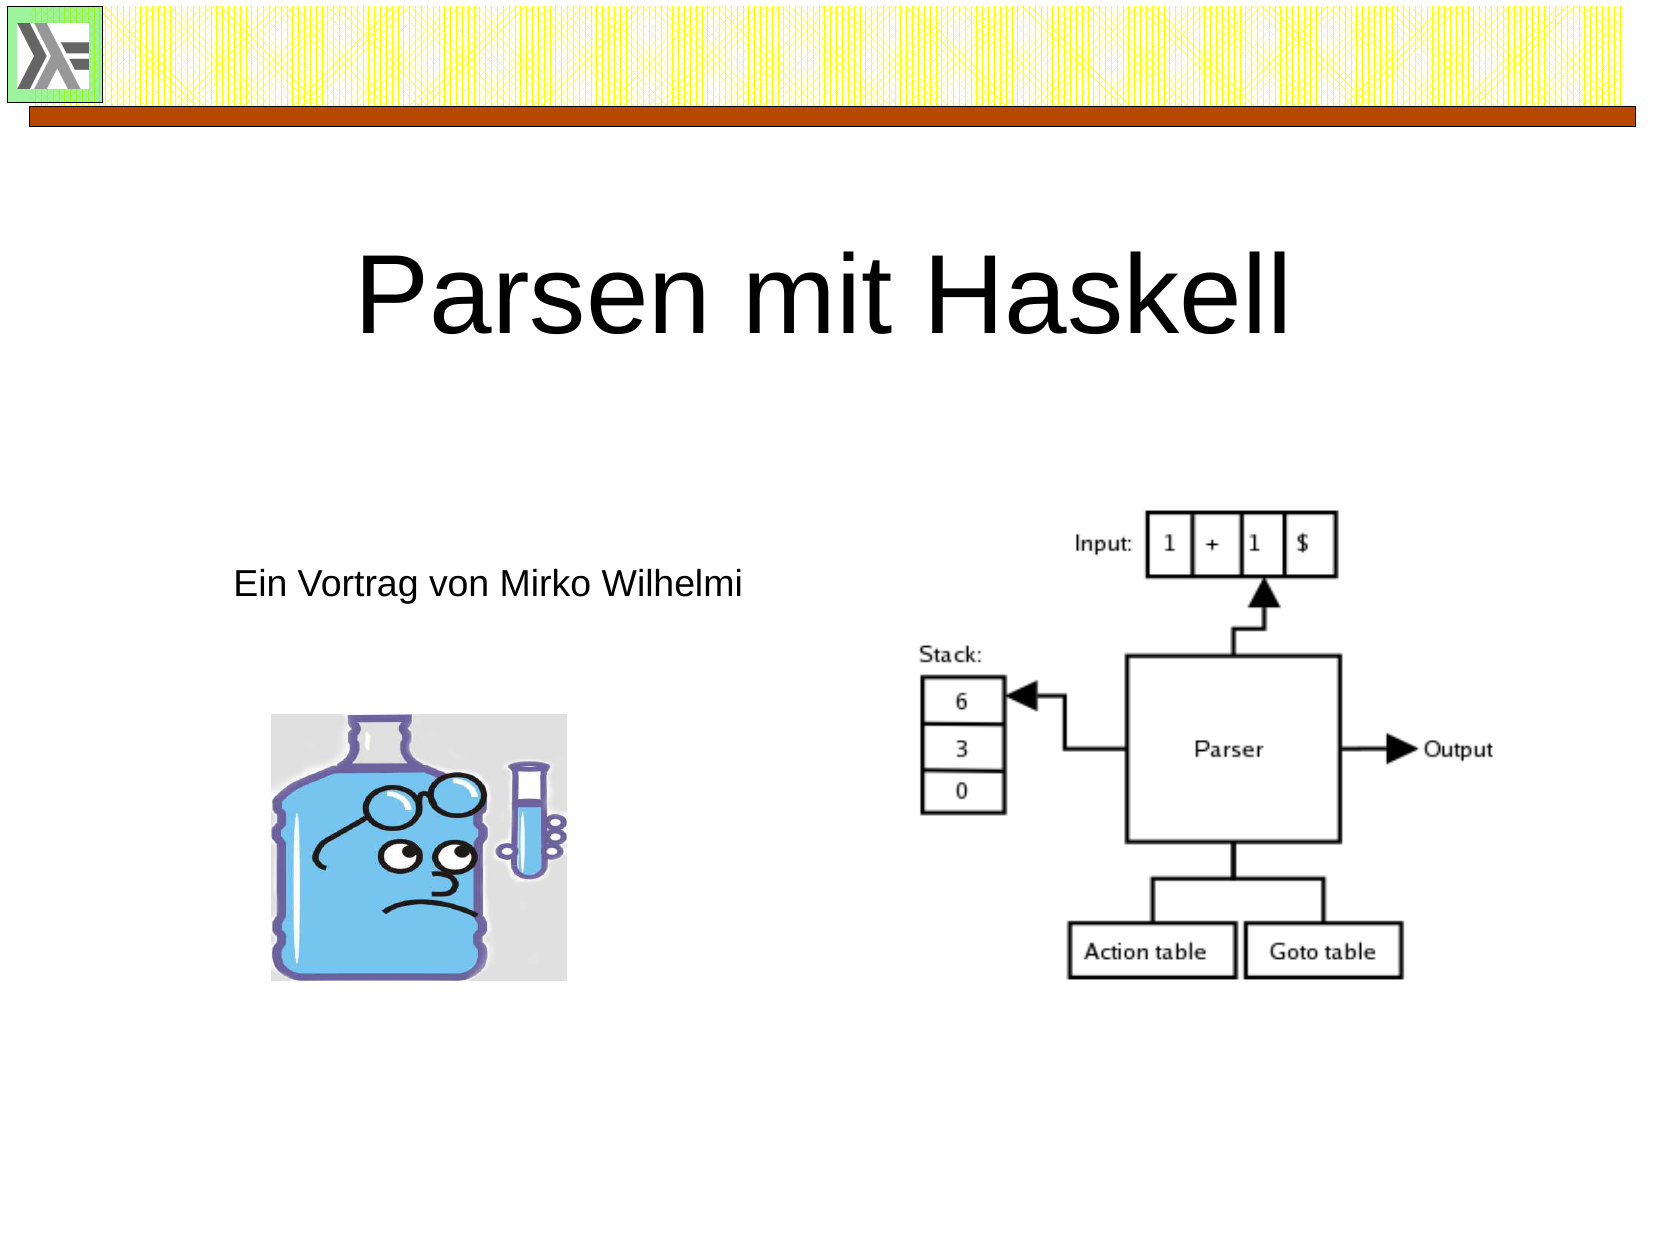

# Parsen mit Haskell
Ein Vortrag von Mirko Wilhelmi